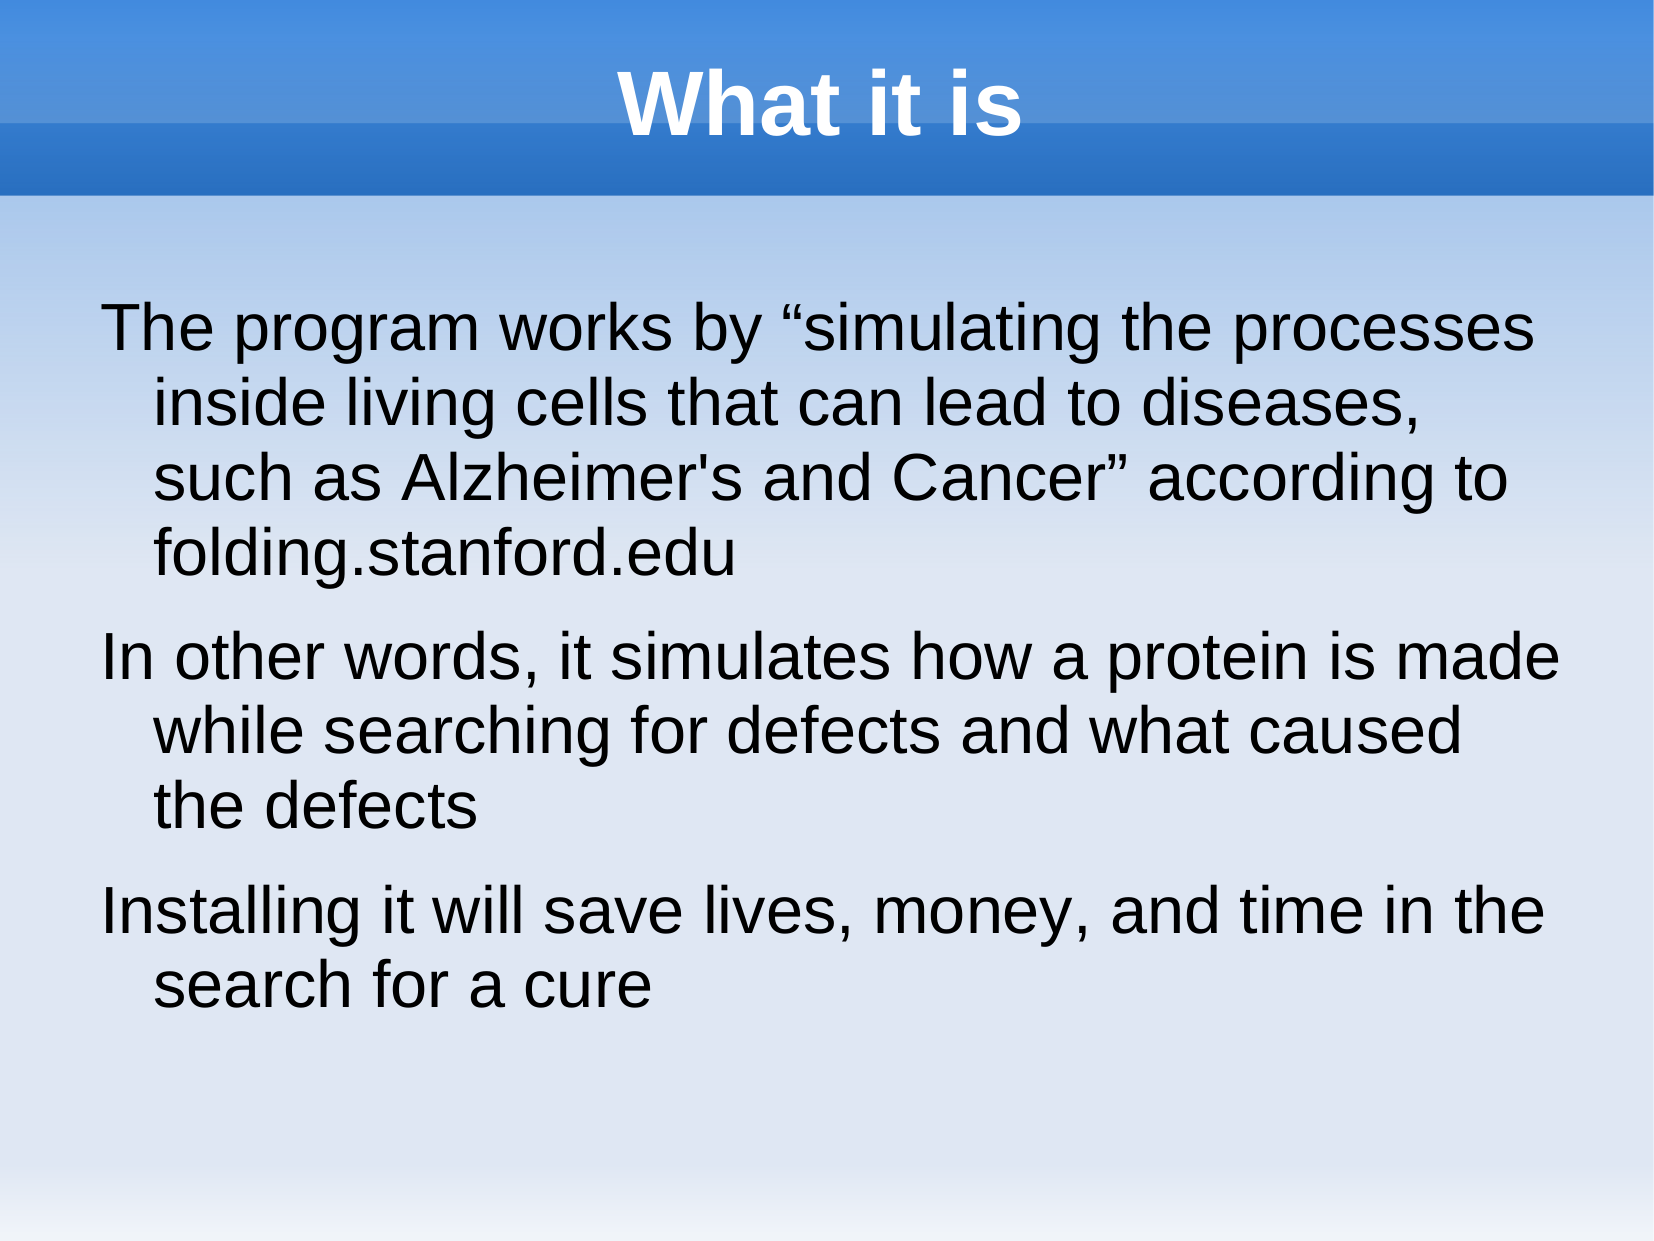

# What it is
The program works by “simulating the processes inside living cells that can lead to diseases, such as Alzheimer's and Cancer” according to folding.stanford.edu
In other words, it simulates how a protein is made while searching for defects and what caused the defects
Installing it will save lives, money, and time in the search for a cure